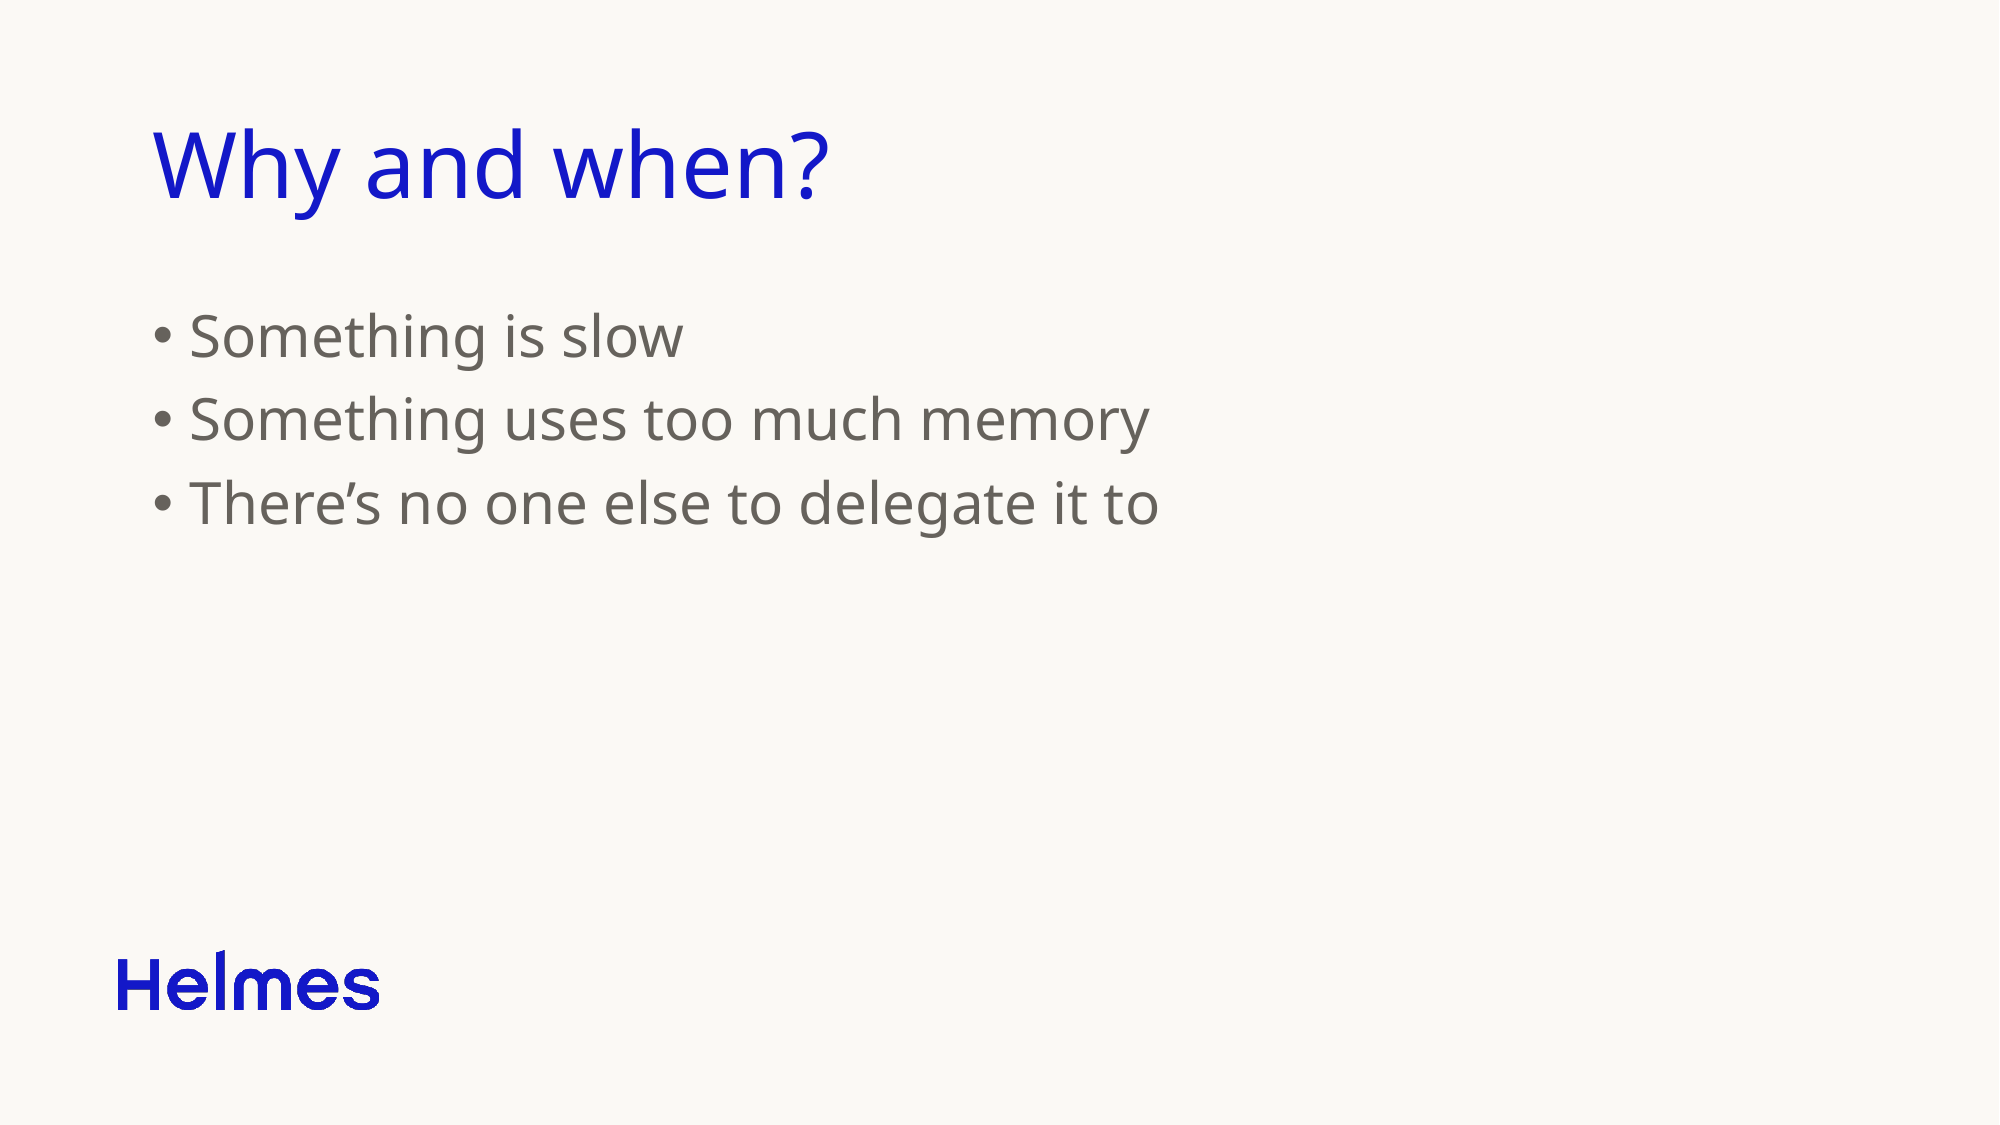

Why and when?
Something is slow
Something uses too much memory
There’s no one else to delegate it to